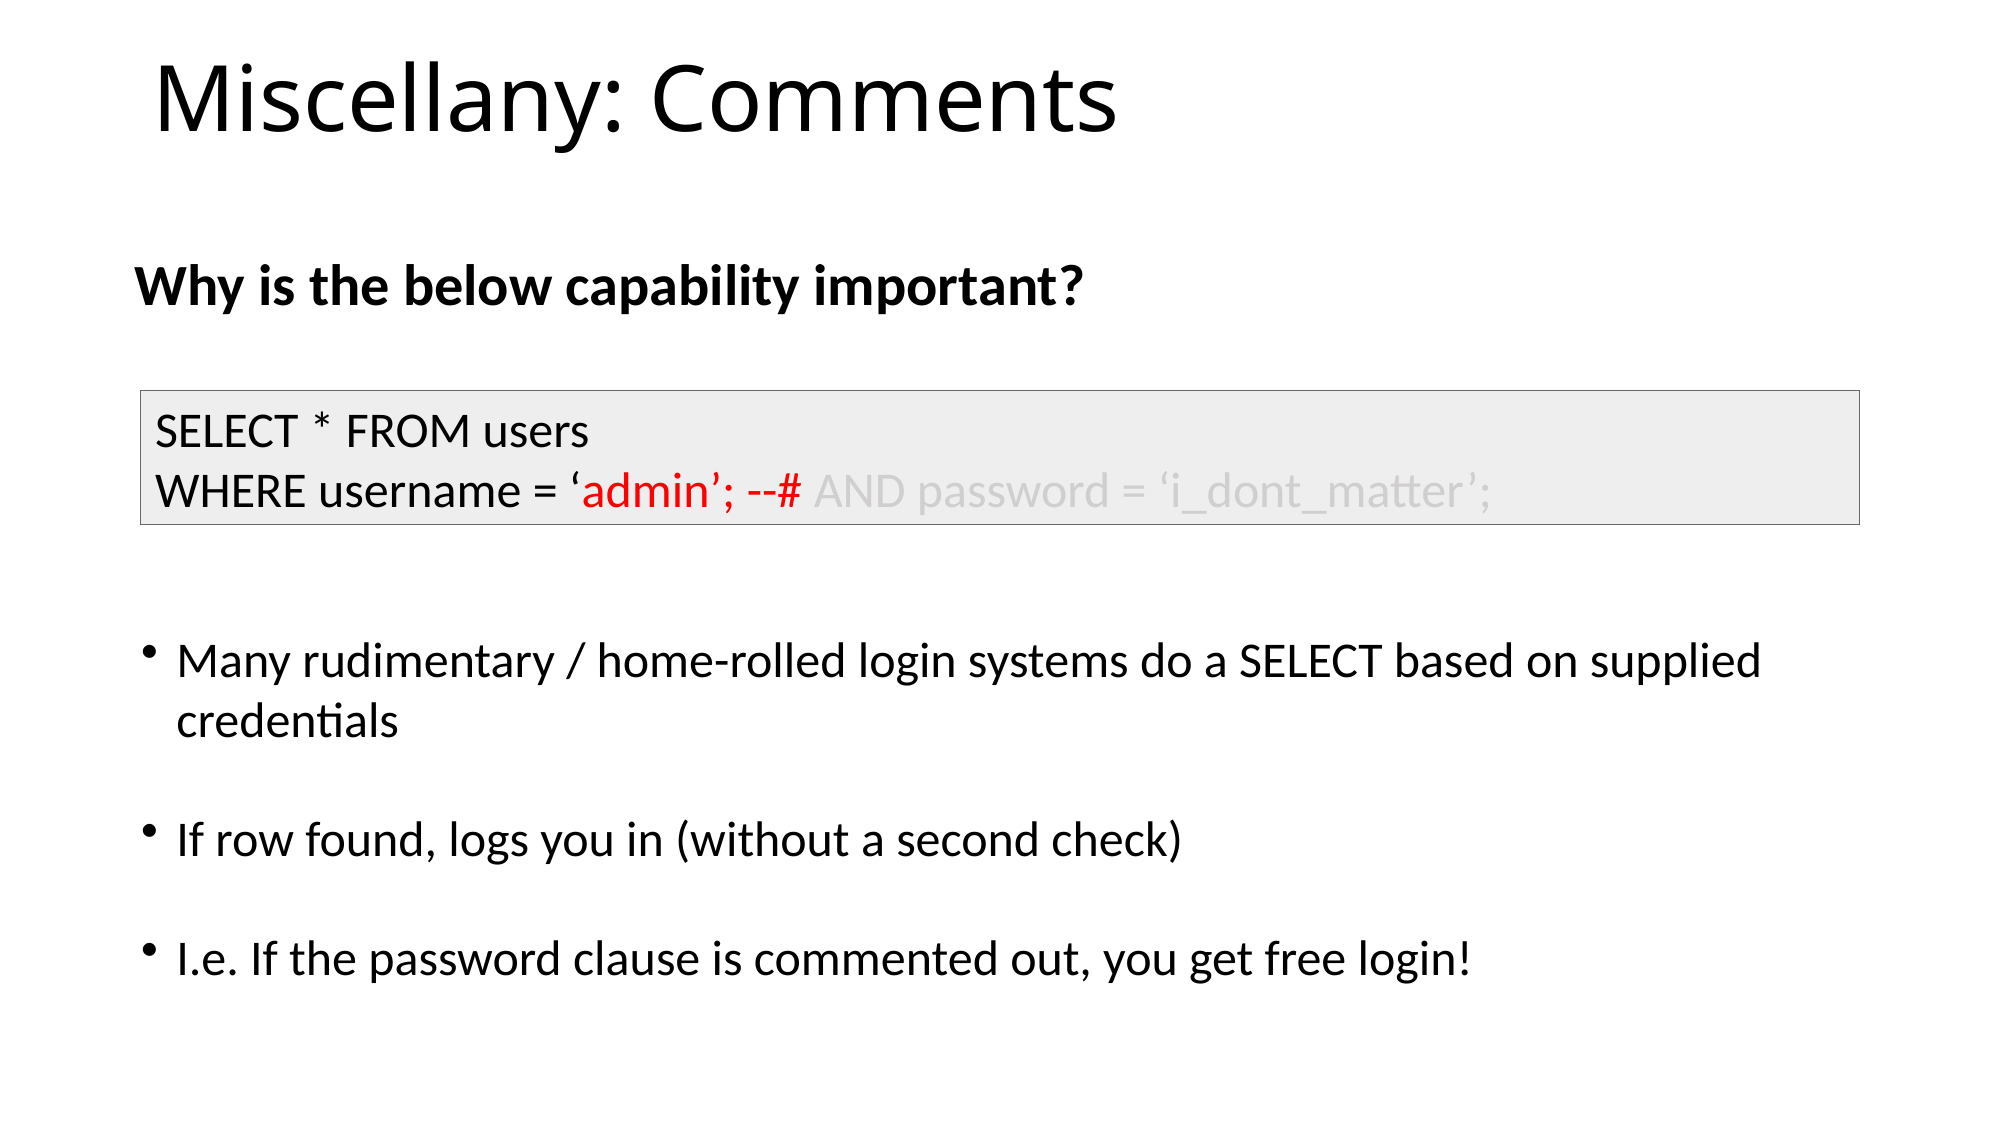

# Miscellany: Comments
Why is the below capability important?
SELECT * FROM users
WHERE username = ‘admin’; --# AND password = ‘i_dont_matter’;
Many rudimentary / home-rolled login systems do a SELECT based on supplied credentials
If row found, logs you in (without a second check)
I.e. If the password clause is commented out, you get free login!